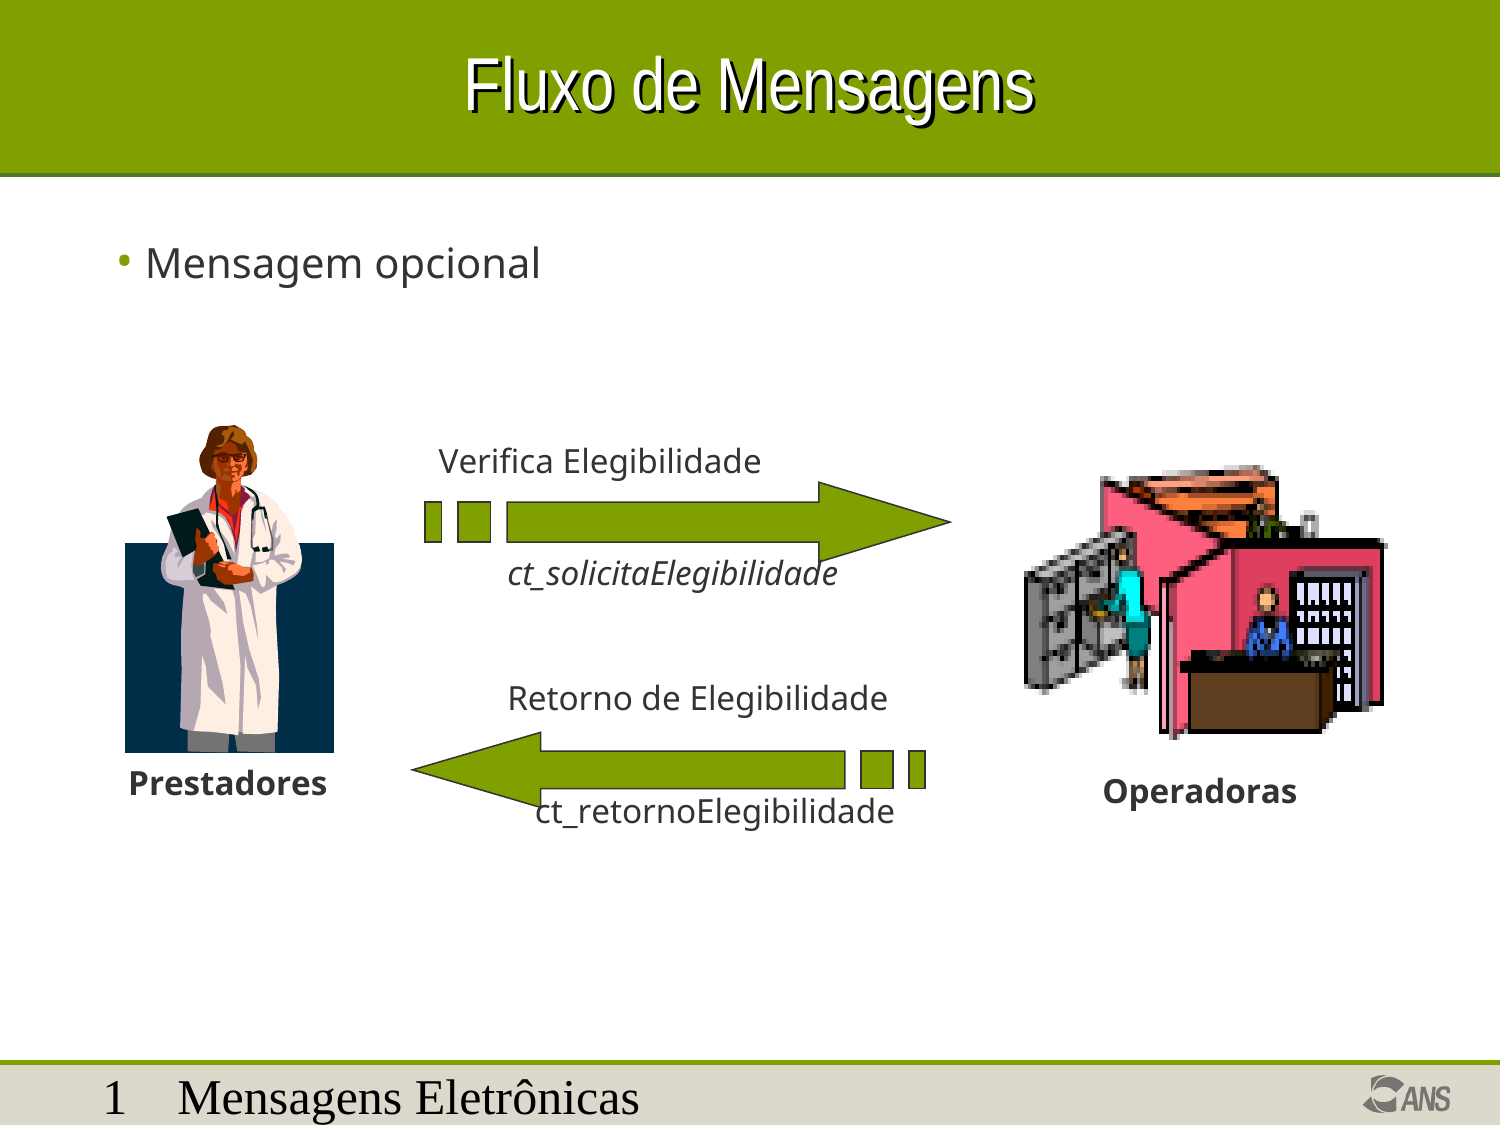

# Fluxo de Mensagens
 Mensagem opcional
Prestadores
Verifica Elegibilidade
ct_solicitaElegibilidade
Operadoras
Retorno de Elegibilidade
ct_retornoElegibilidade
19
Mensagens Eletrônicas